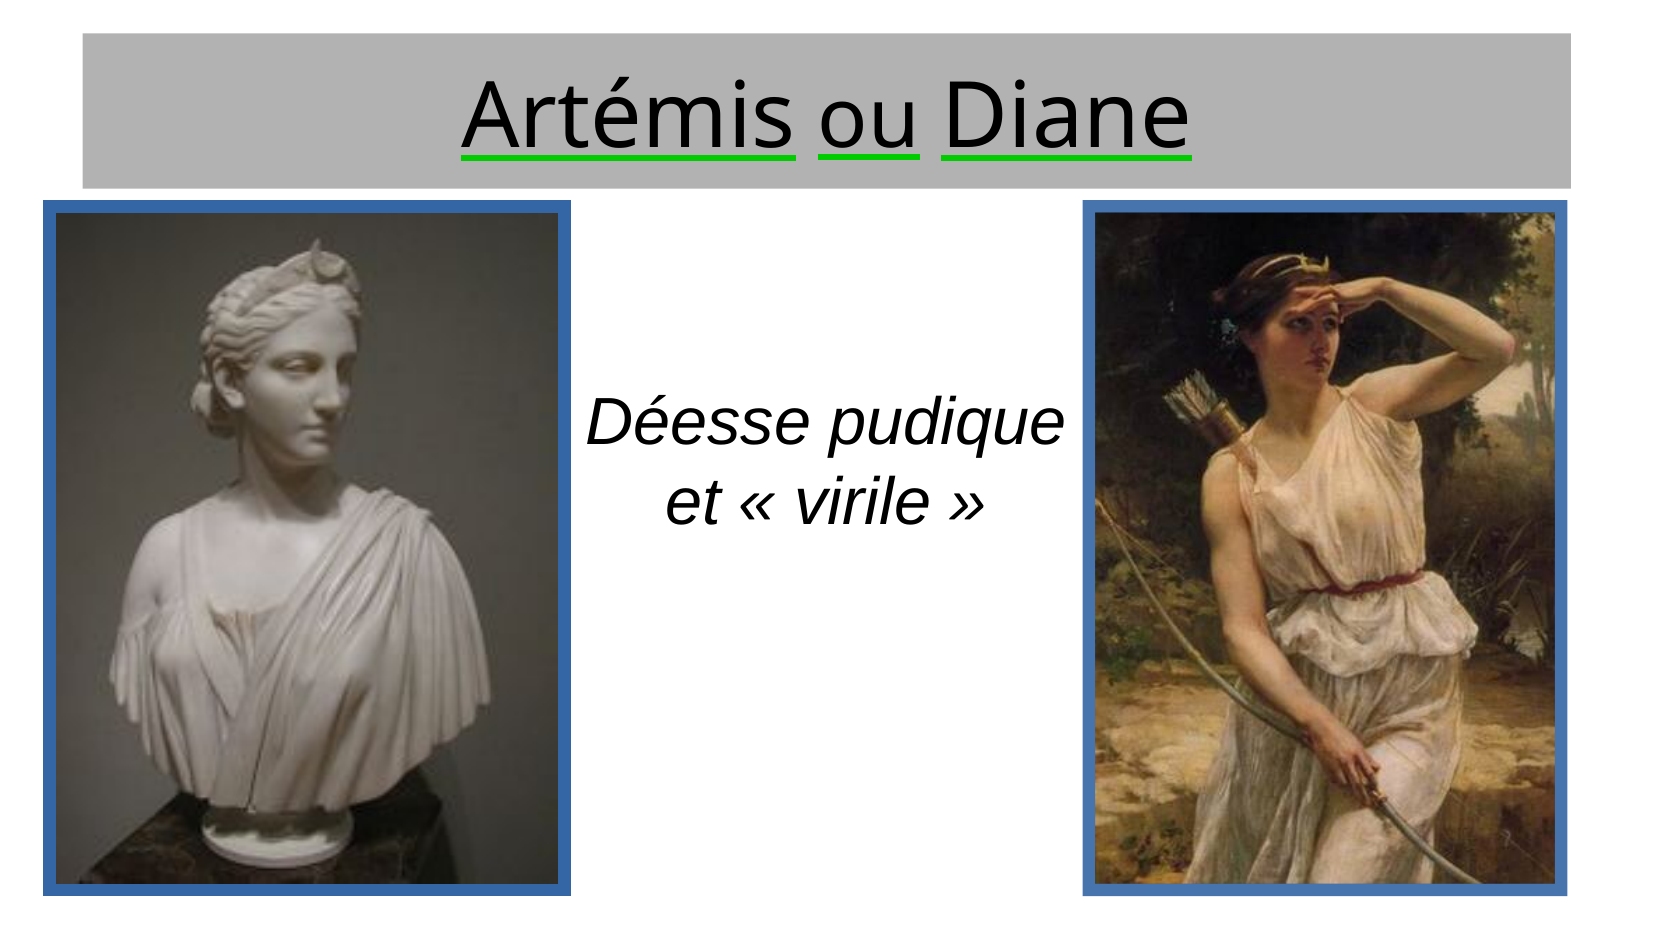

# Artémis ou Diane
Déesse pudique et « virile »